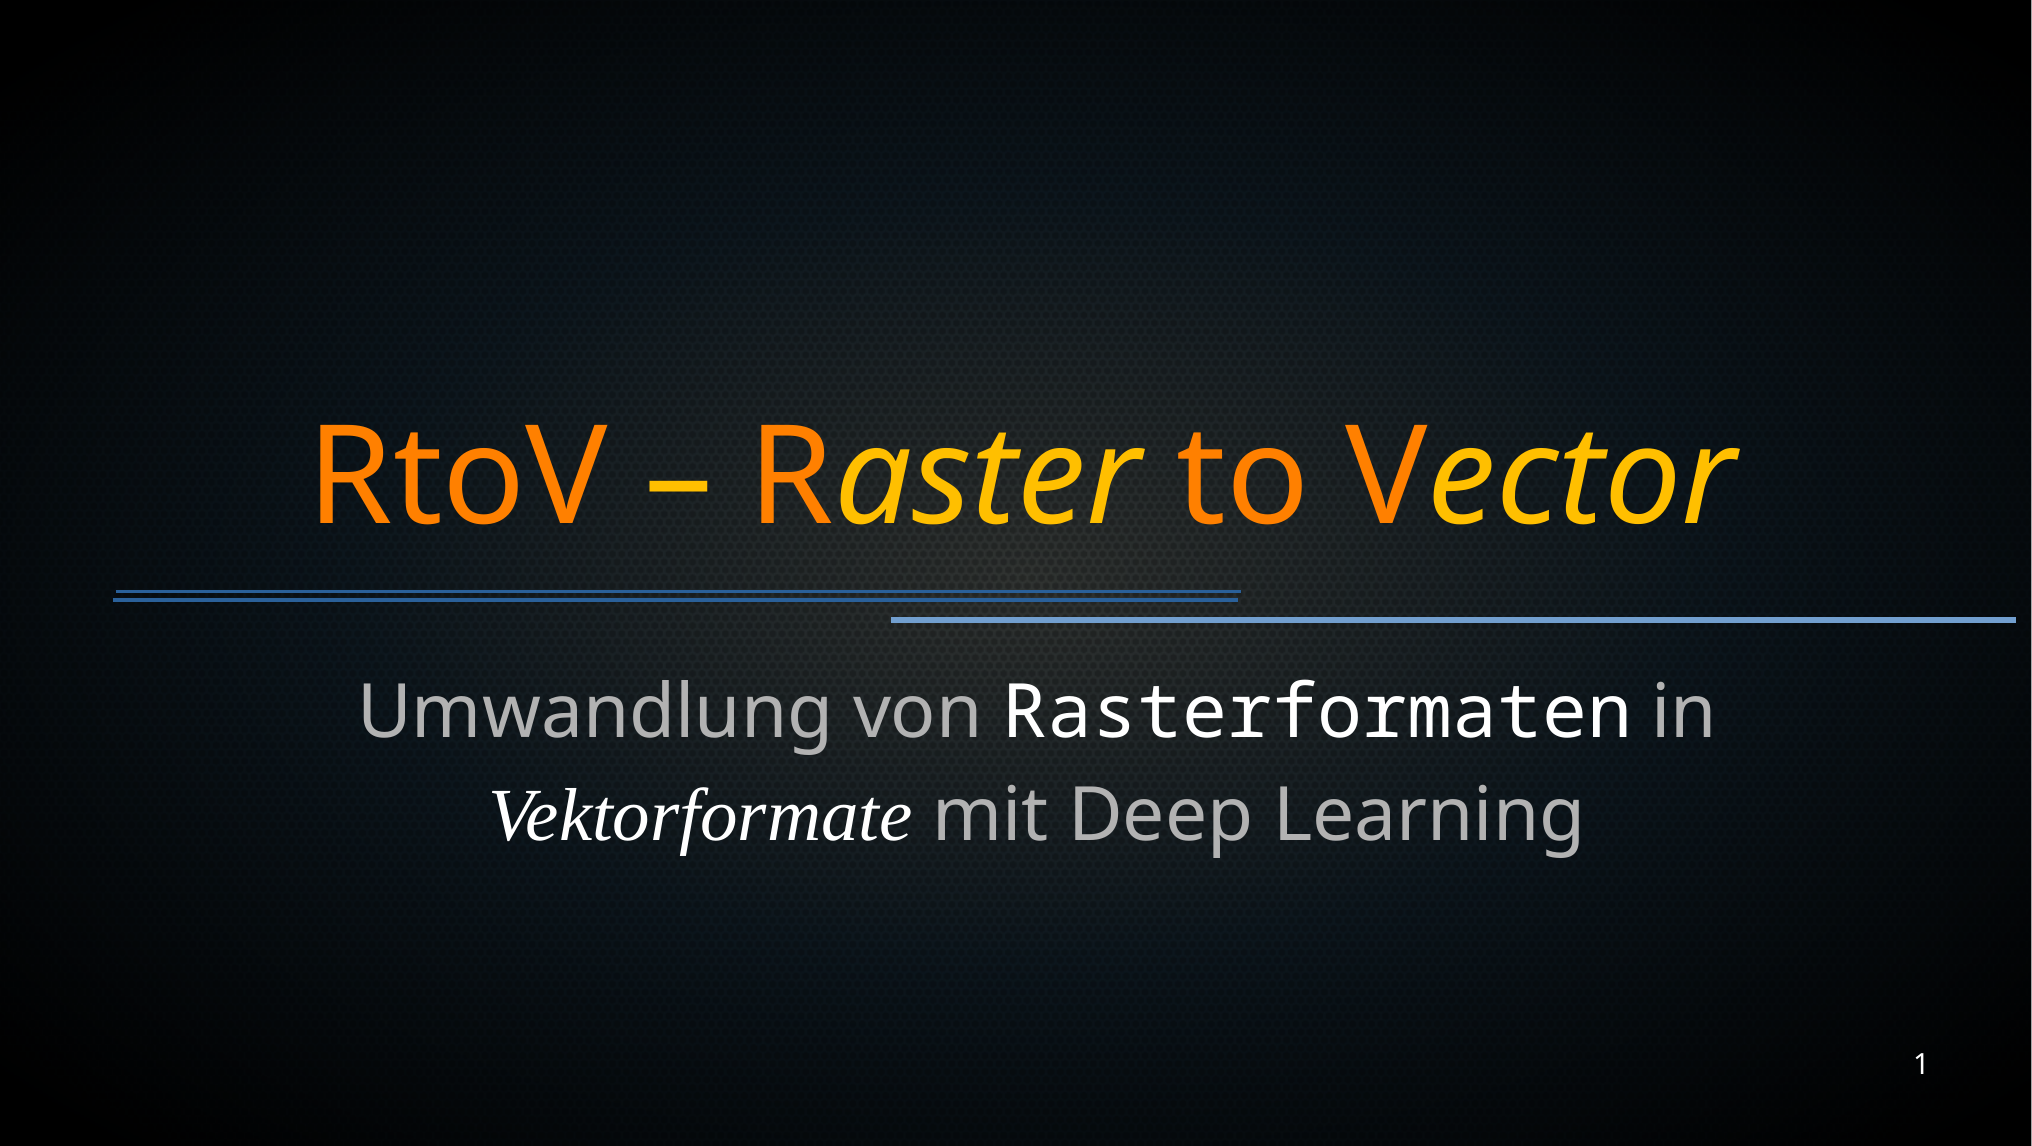

# RtoV – Raster to Vector
Umwandlung von Rasterformaten in Vektorformate mit Deep Learning
1